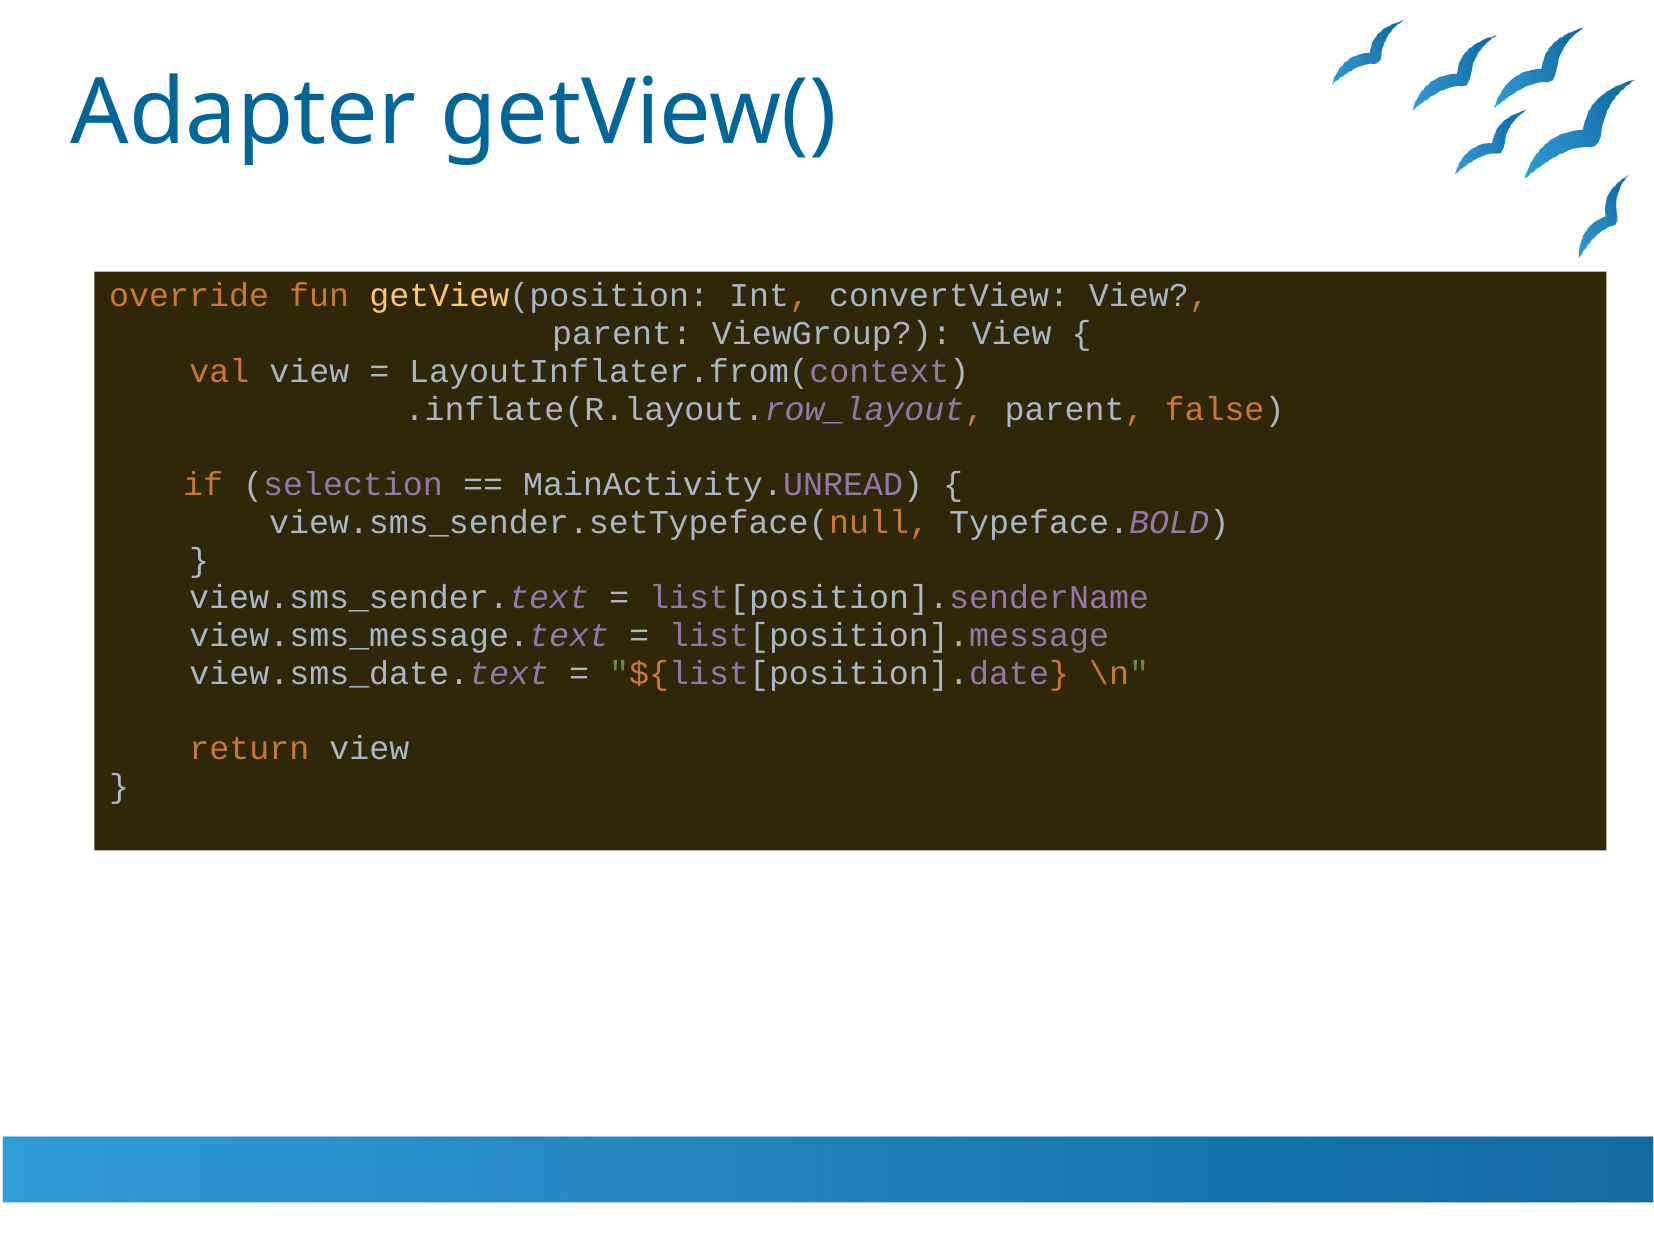

# Adapter getView()
override fun getView(position: Int, convertView: View?,
						parent: ViewGroup?): View {
 val view = LayoutInflater.from(context)
				.inflate(R.layout.row_layout, parent, false)
	if (selection == MainActivity.UNREAD) {
 view.sms_sender.setTypeface(null, Typeface.BOLD)
 }
 view.sms_sender.text = list[position].senderName
 view.sms_message.text = list[position].message
 view.sms_date.text = "${list[position].date} \n"
 return view
}